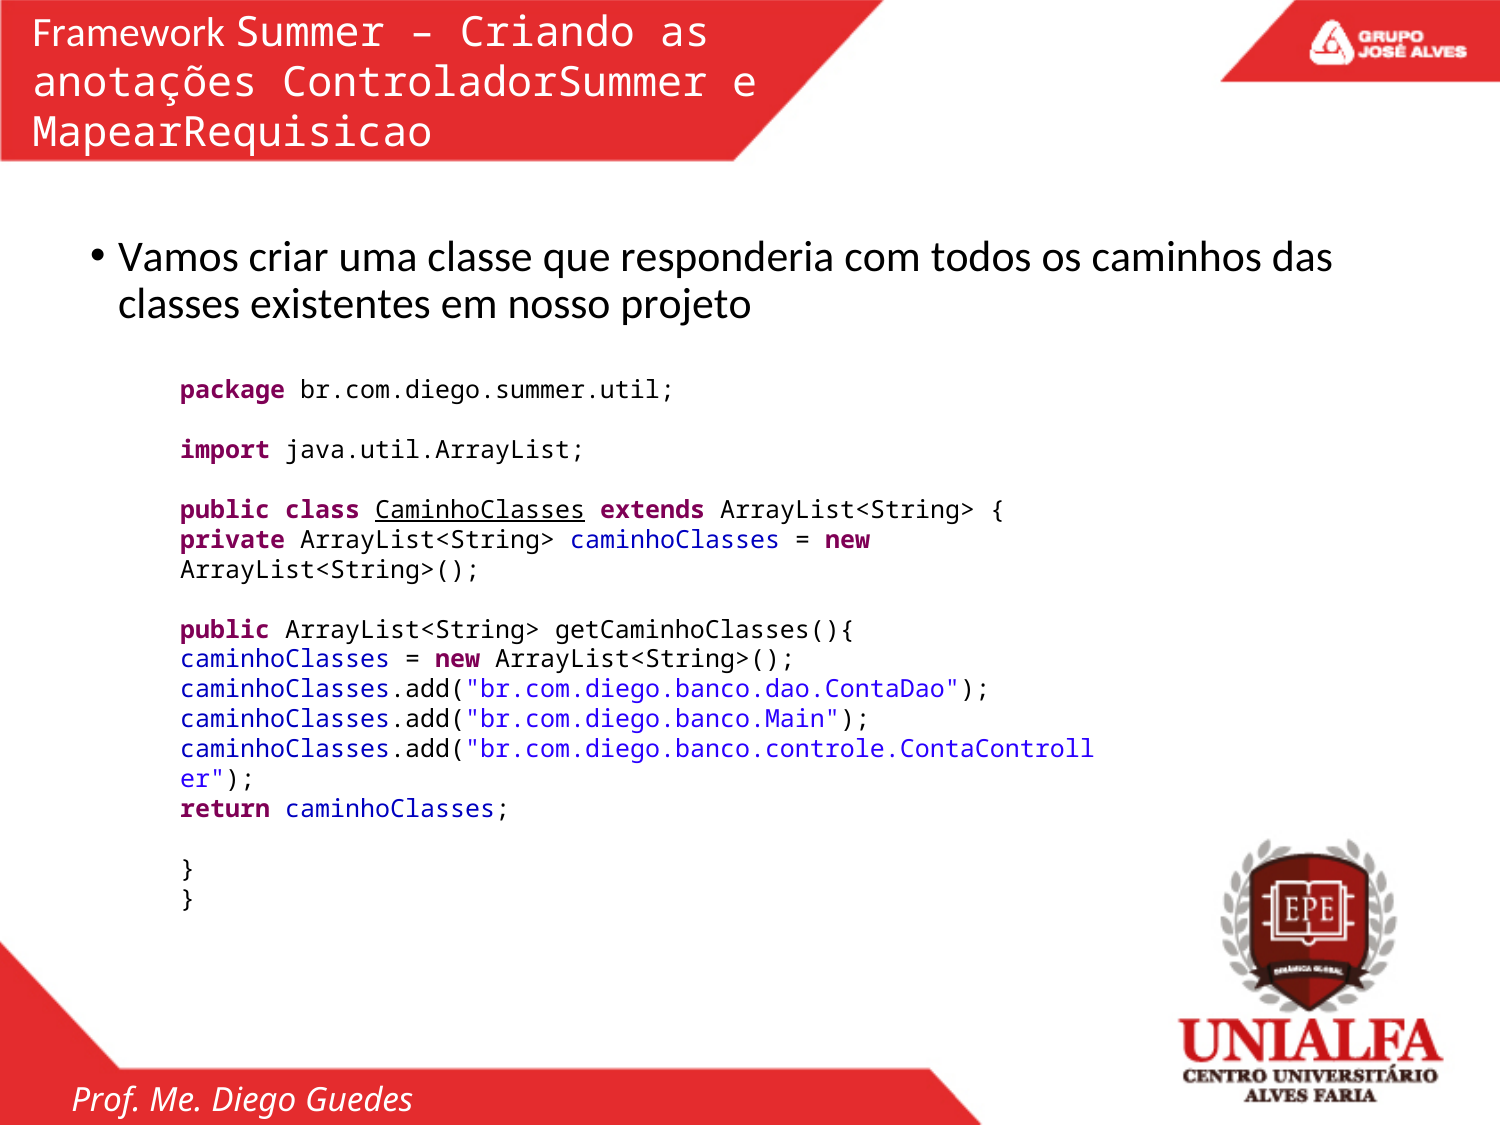

Framework Summer – Criando as anotações ControladorSummer e MapearRequisicao
# Vamos criar uma classe que responderia com todos os caminhos das classes existentes em nosso projeto
package br.com.diego.summer.util;
import java.util.ArrayList;
public class CaminhoClasses extends ArrayList<String> {
private ArrayList<String> caminhoClasses = new ArrayList<String>();
public ArrayList<String> getCaminhoClasses(){
caminhoClasses = new ArrayList<String>();
caminhoClasses.add("br.com.diego.banco.dao.ContaDao");
caminhoClasses.add("br.com.diego.banco.Main");
caminhoClasses.add("br.com.diego.banco.controle.ContaController");
return caminhoClasses;
}
}
Prof. Me. Diego Guedes